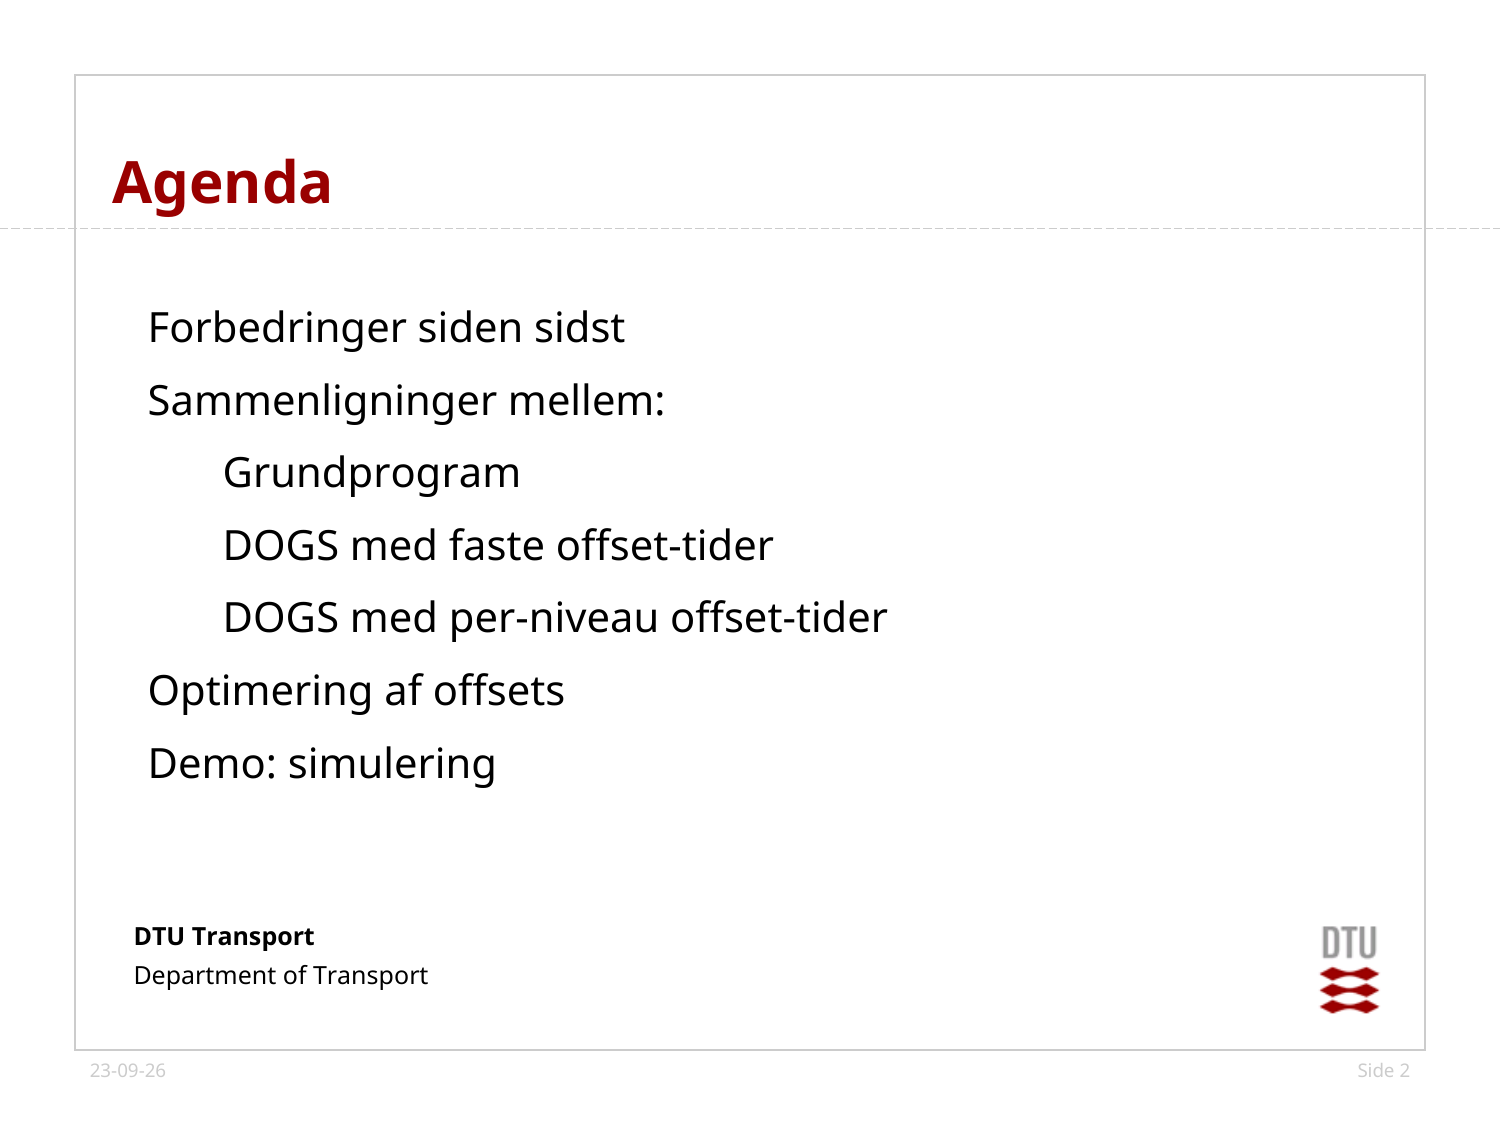

# Agenda
Forbedringer siden sidst
Sammenligninger mellem:
Grundprogram
DOGS med faste offset-tider
DOGS med per-niveau offset-tider
Optimering af offsets
Demo: simulering